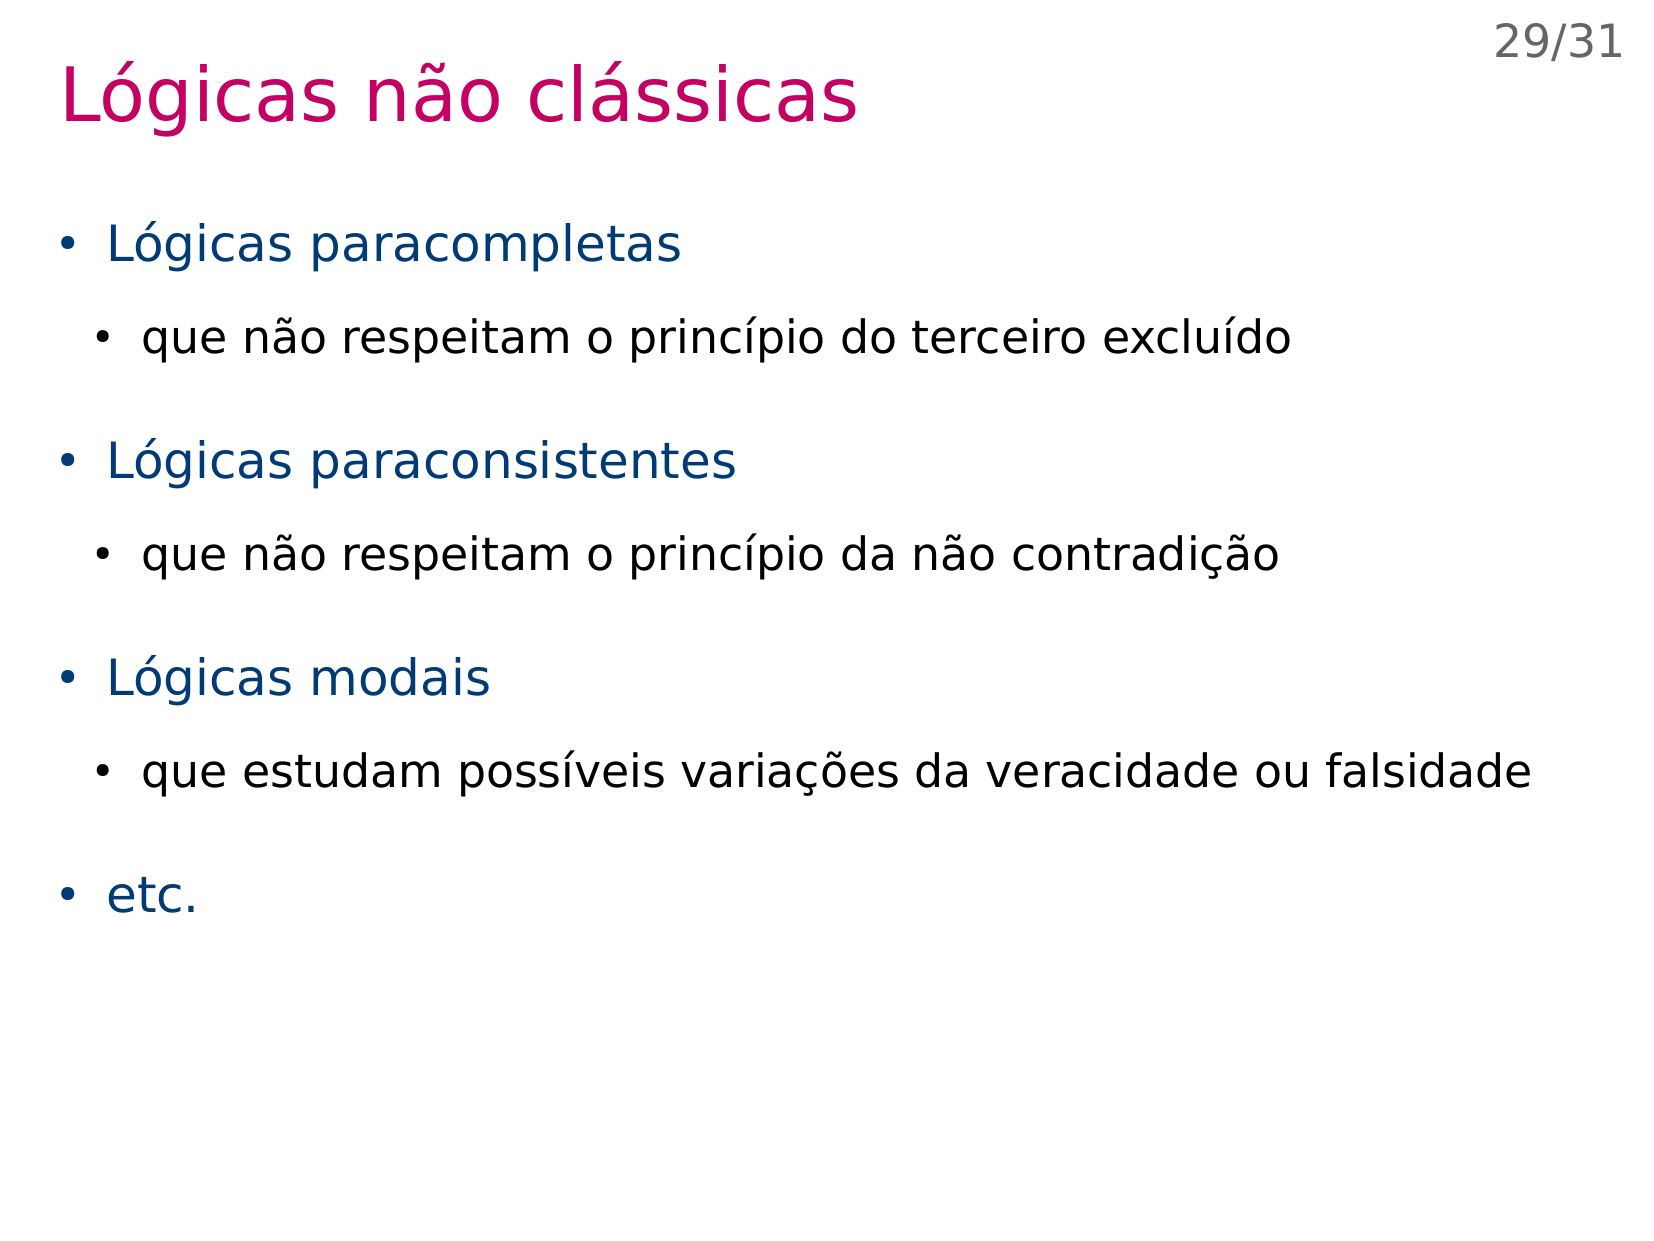

29
# Lógicas não clássicas
Lógicas paracompletas
que não respeitam o princípio do terceiro excluído
Lógicas paraconsistentes
que não respeitam o princípio da não contradição
Lógicas modais
que estudam possíveis variações da veracidade ou falsidade
etc.